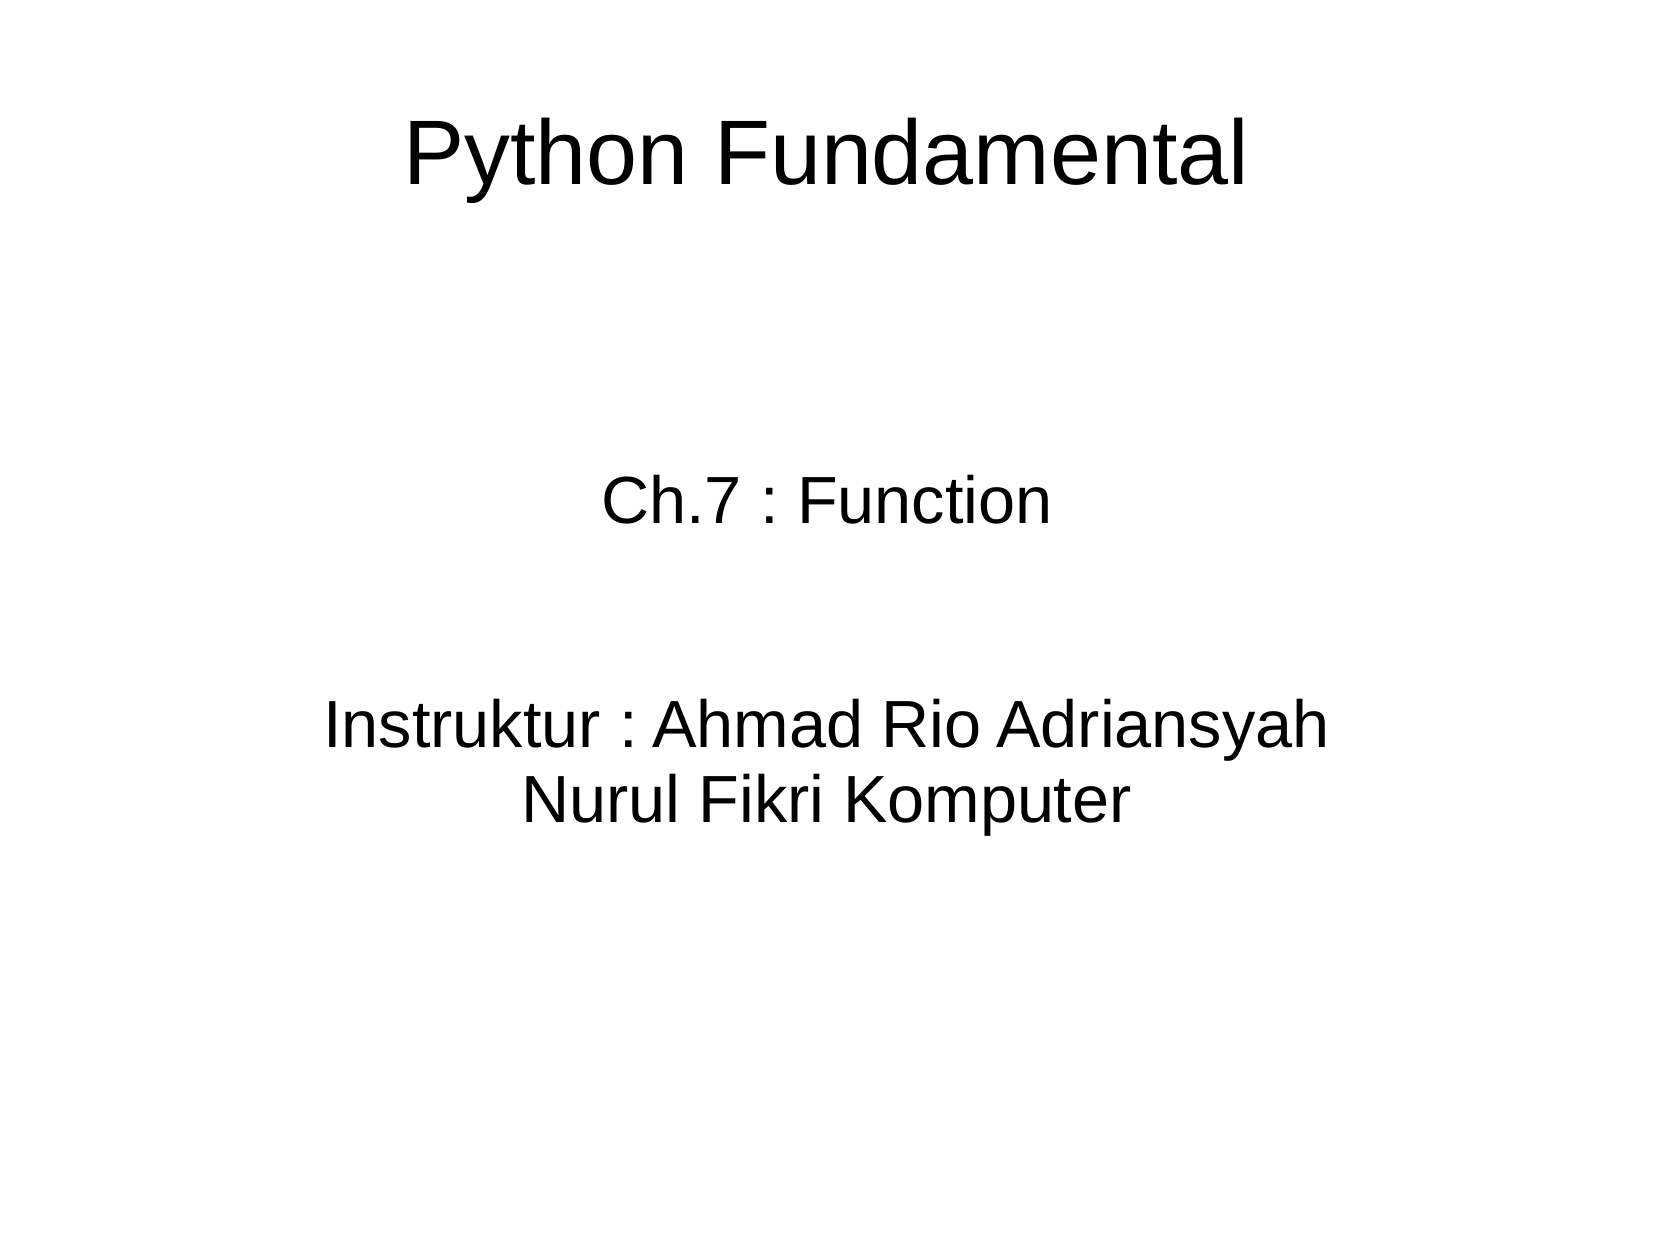

# Python Fundamental
Ch.7 : Function
Instruktur : Ahmad Rio Adriansyah
Nurul Fikri Komputer